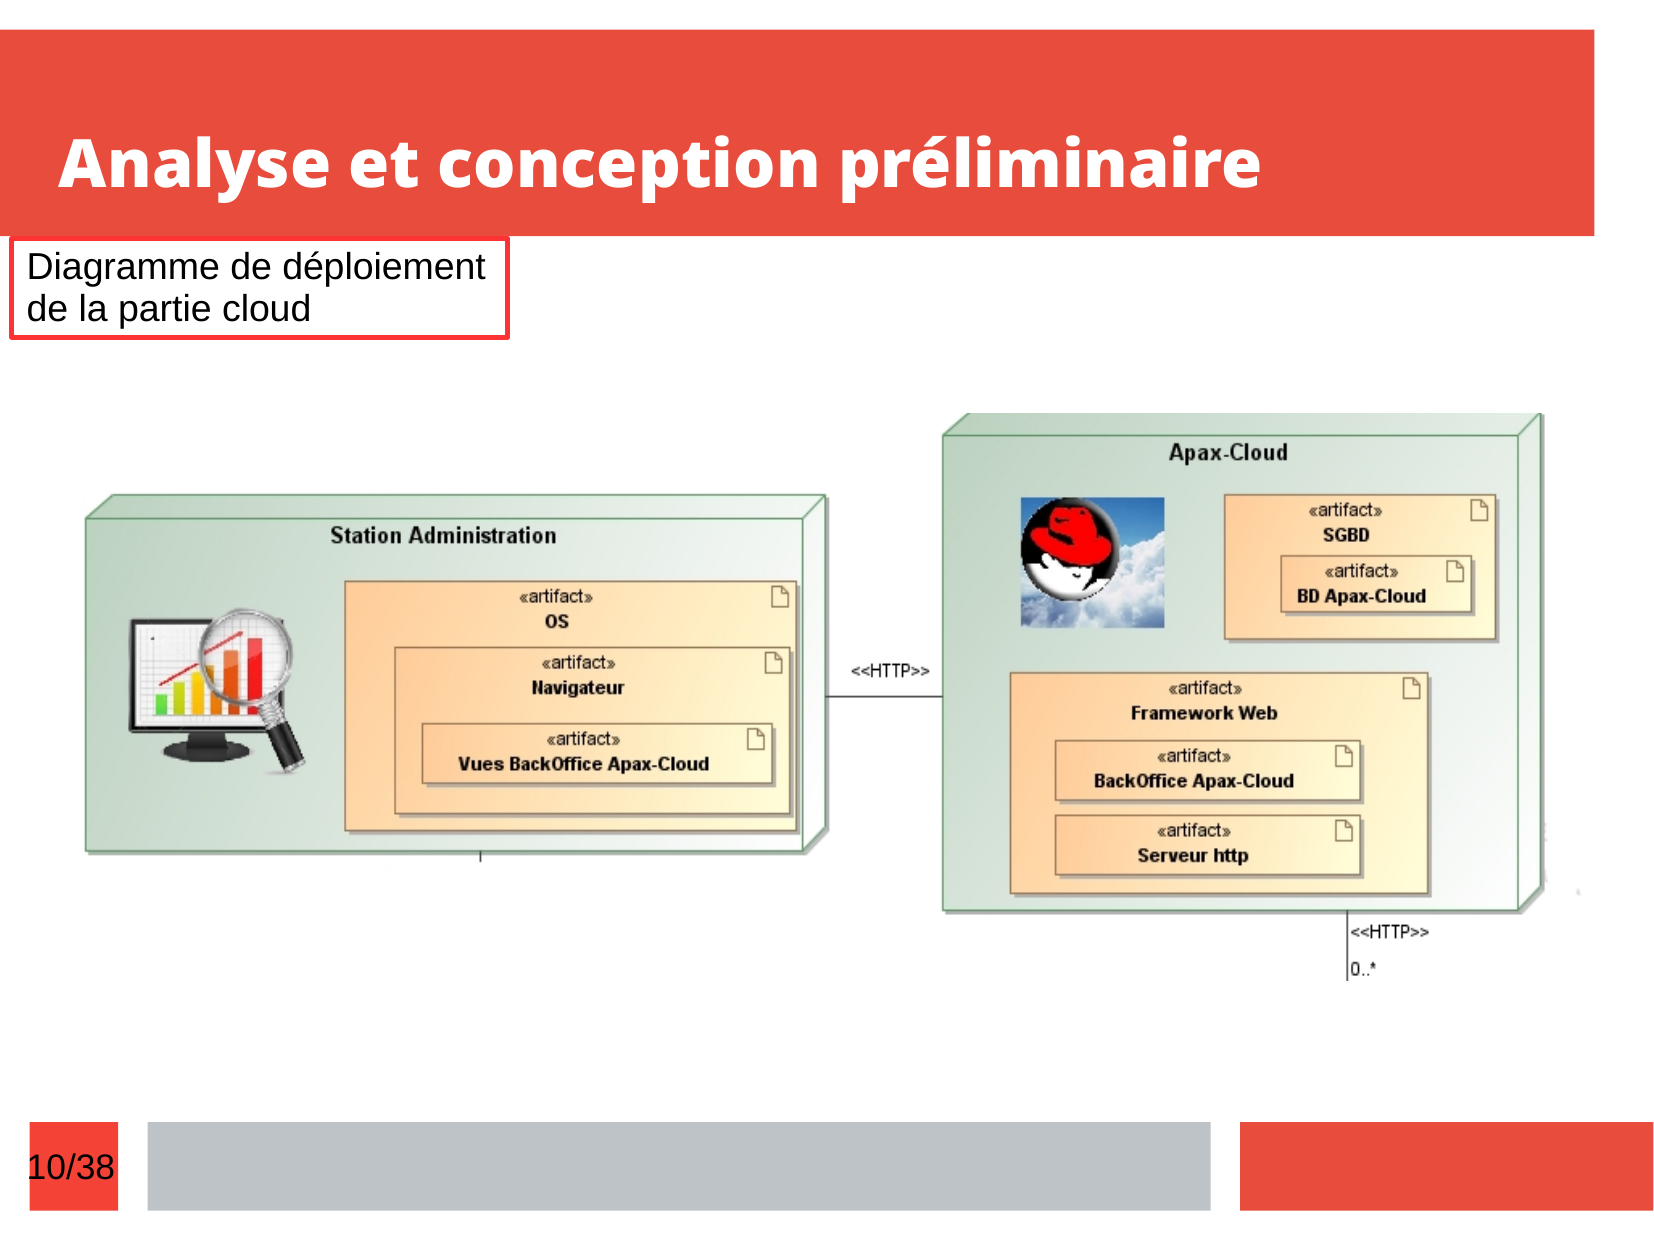

# Analyse et conception préliminaire
Diagramme de déploiement de la partie cloud